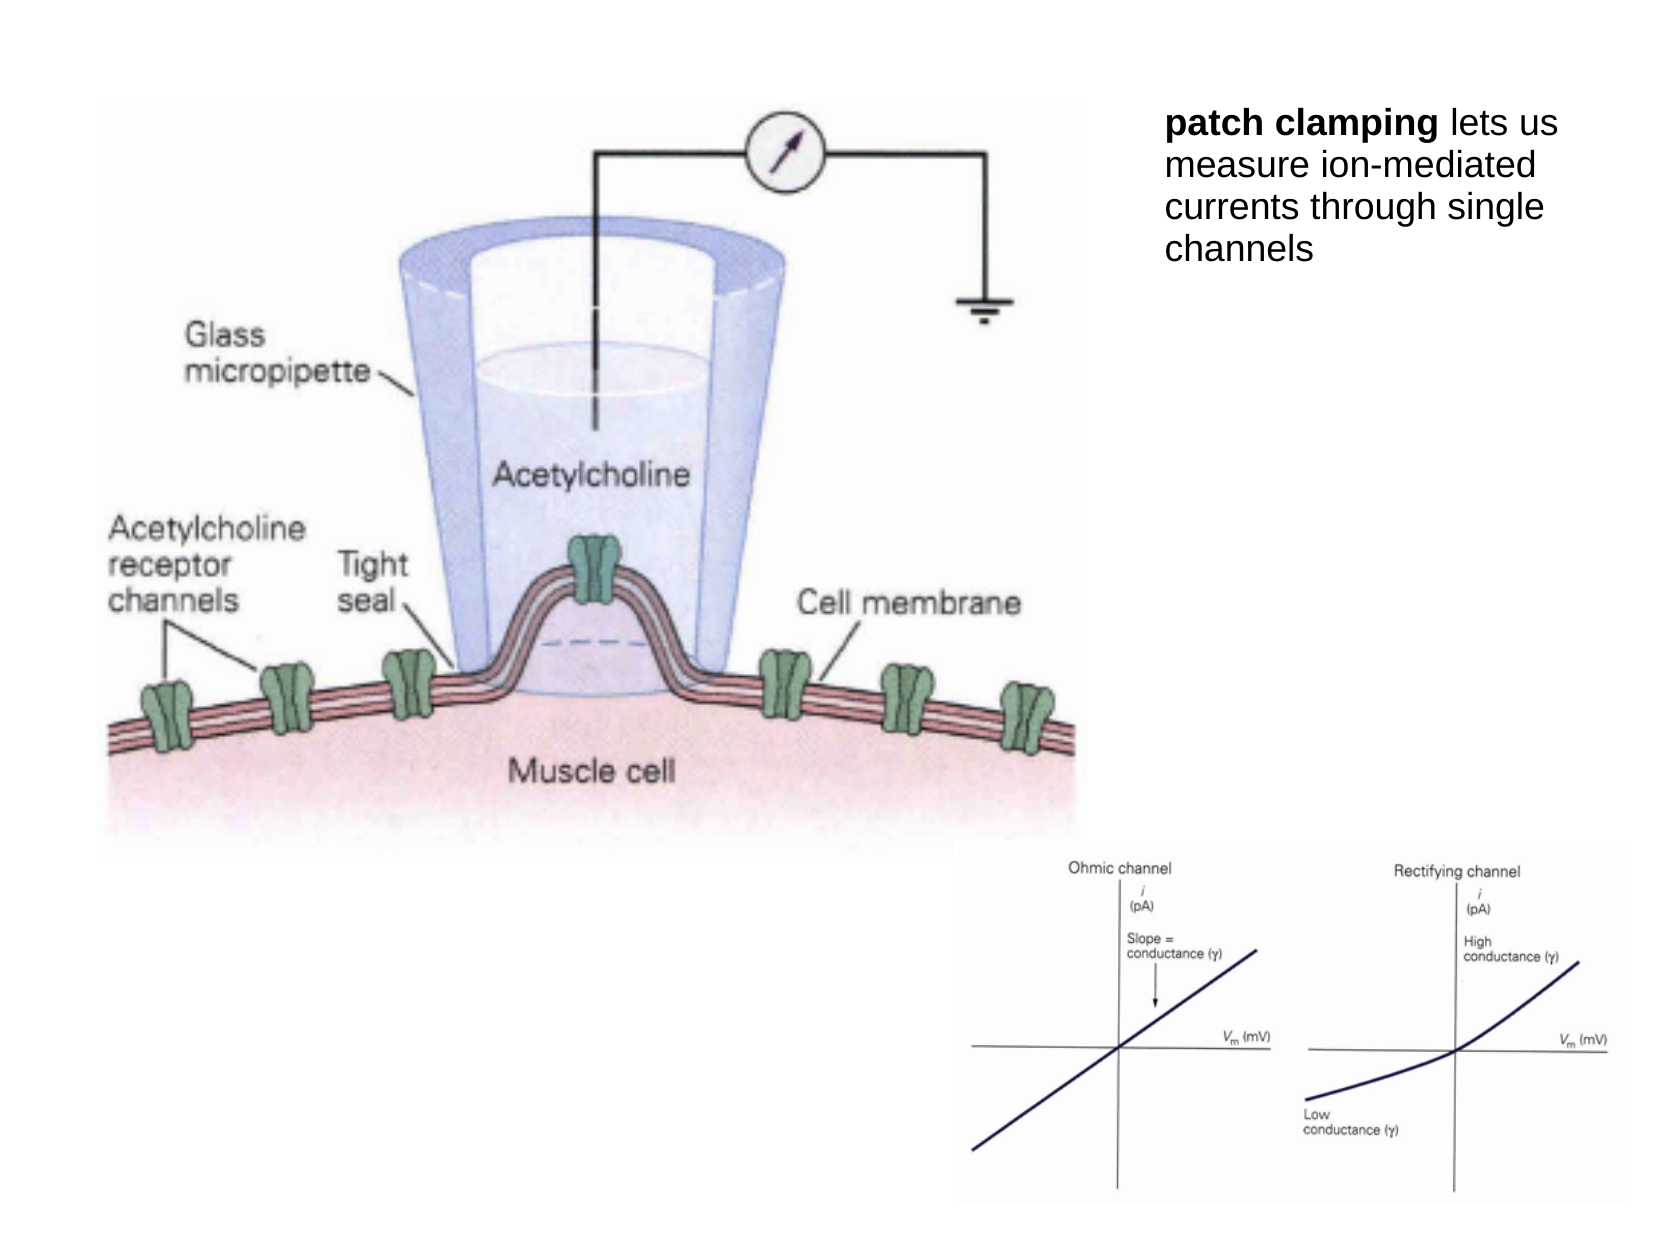

patch clamping lets us measure ion-mediated currents through single channels